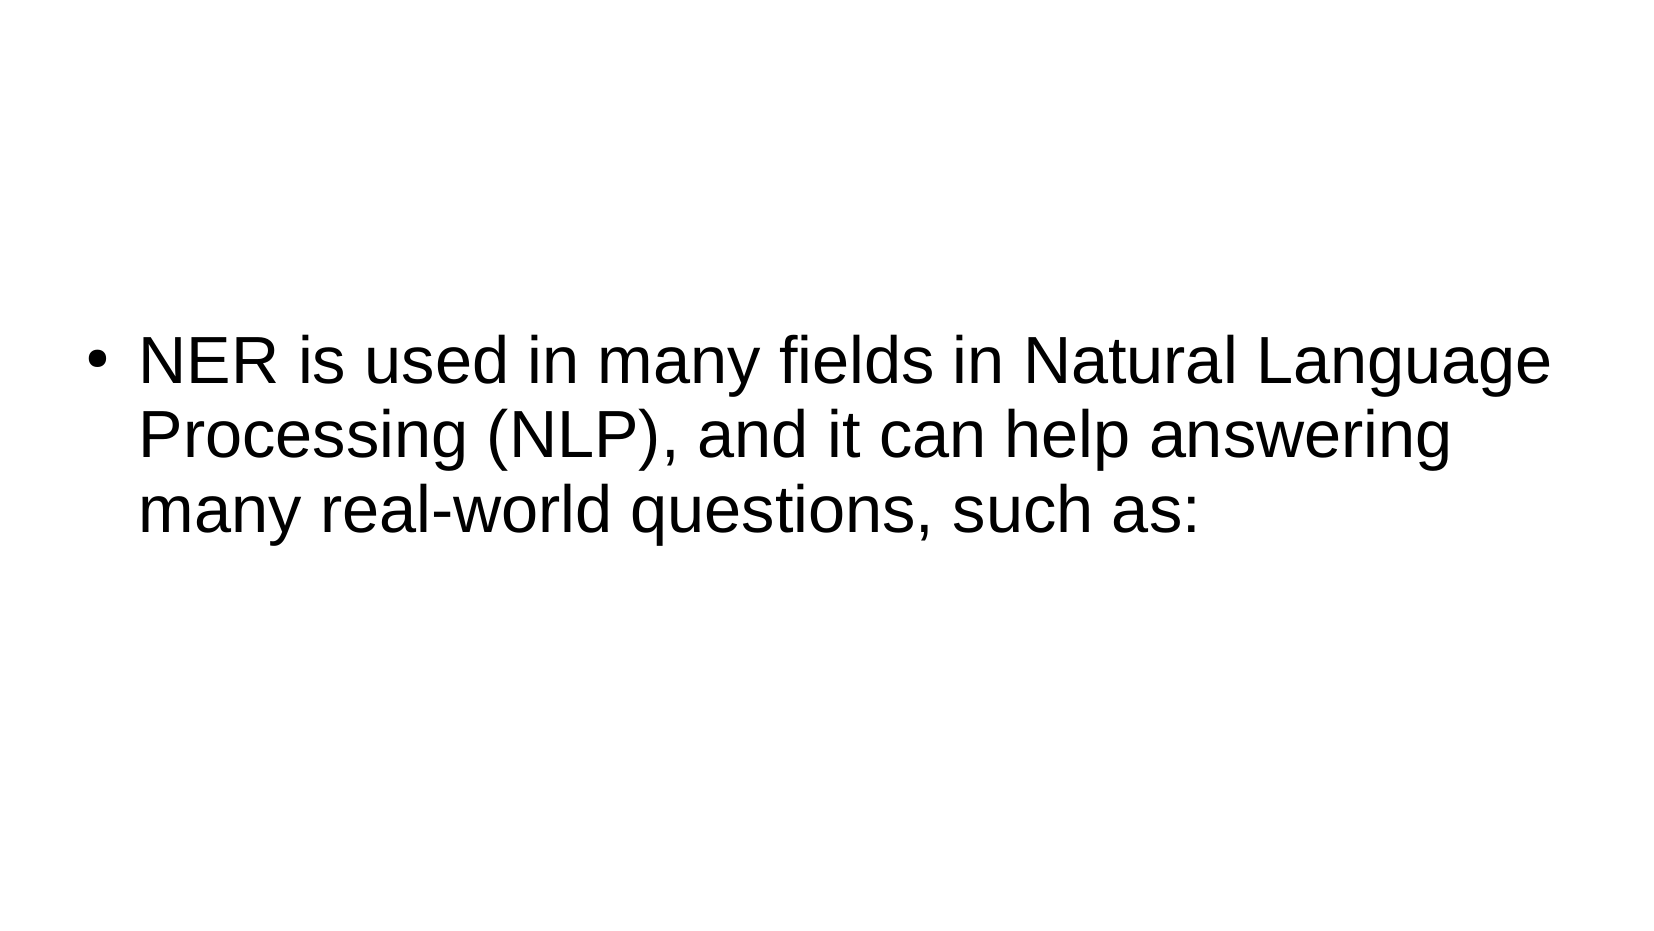

# NER is used in many fields in Natural Language Processing (NLP), and it can help answering many real-world questions, such as: